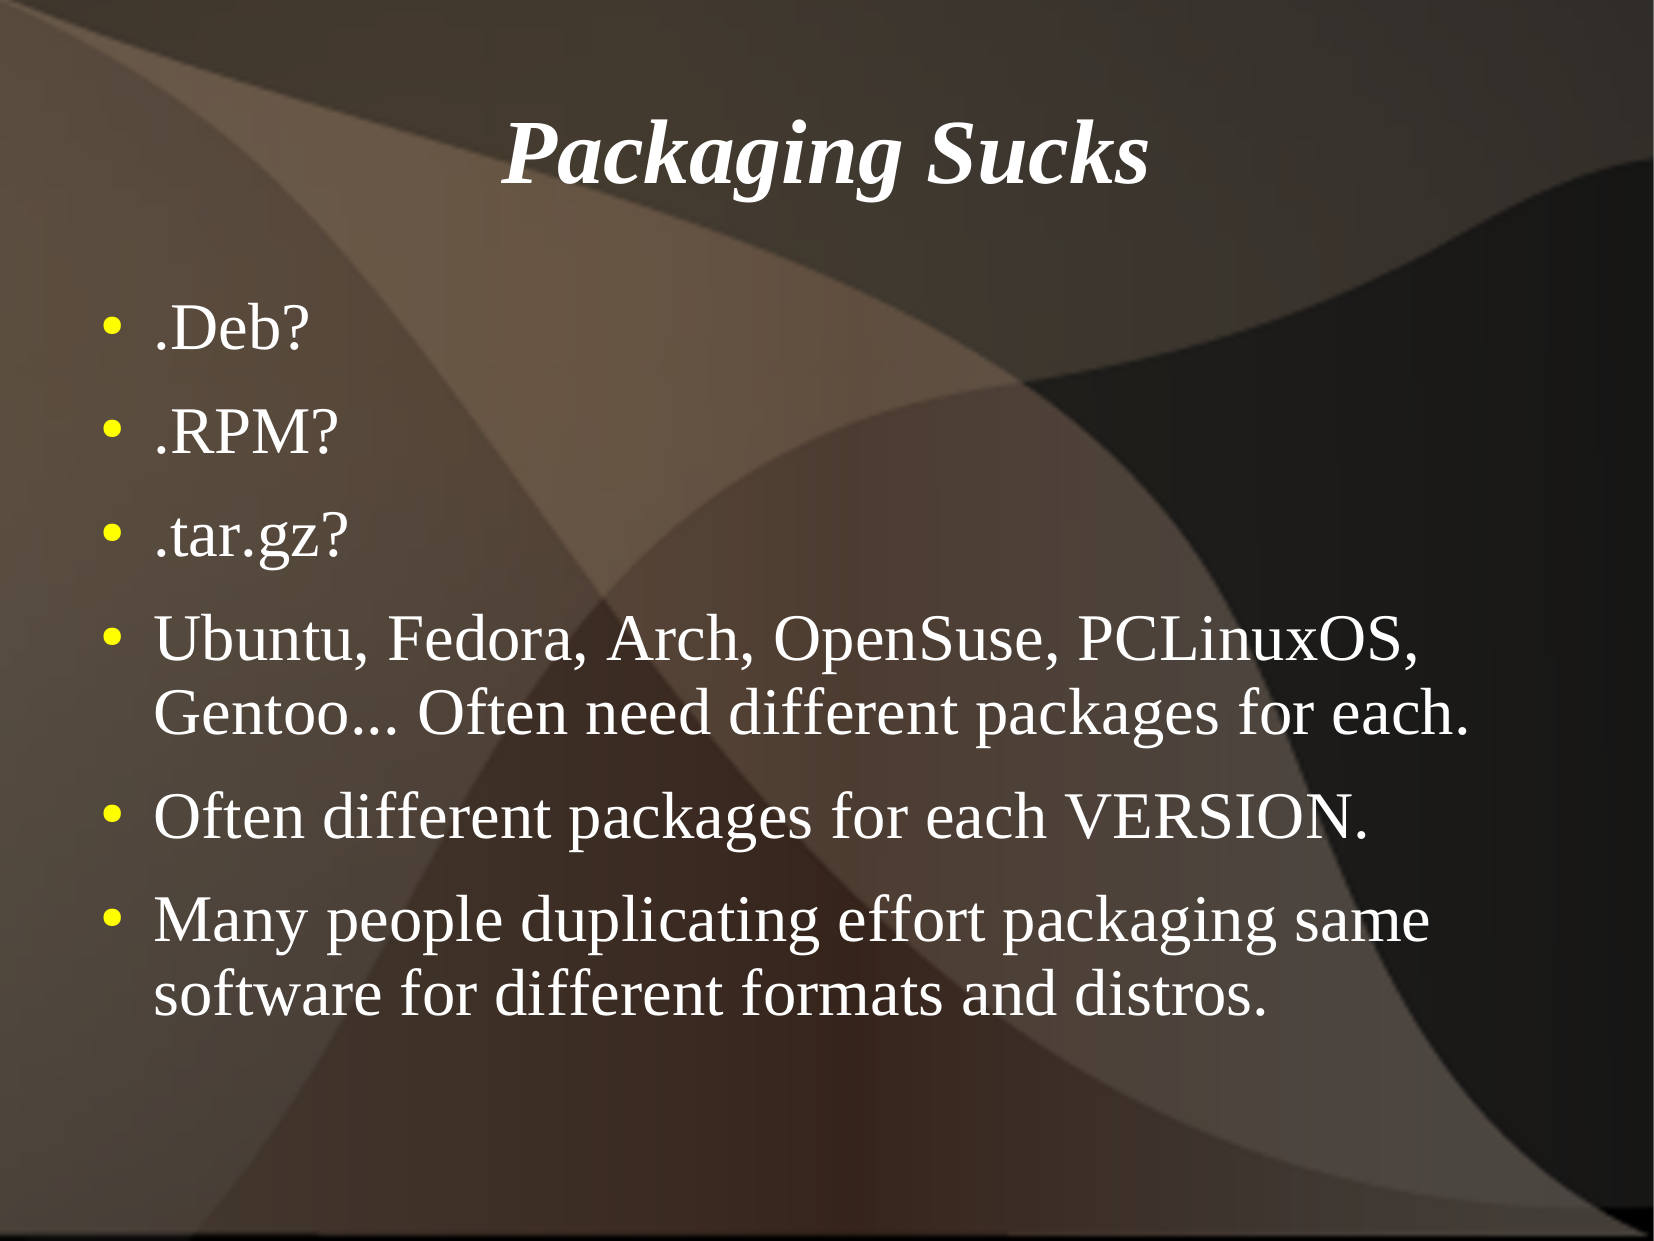

# Packaging Sucks
.Deb?
.RPM?
.tar.gz?
Ubuntu, Fedora, Arch, OpenSuse, PCLinuxOS, Gentoo... Often need different packages for each.
Often different packages for each VERSION.
Many people duplicating effort packaging same software for different formats and distros.